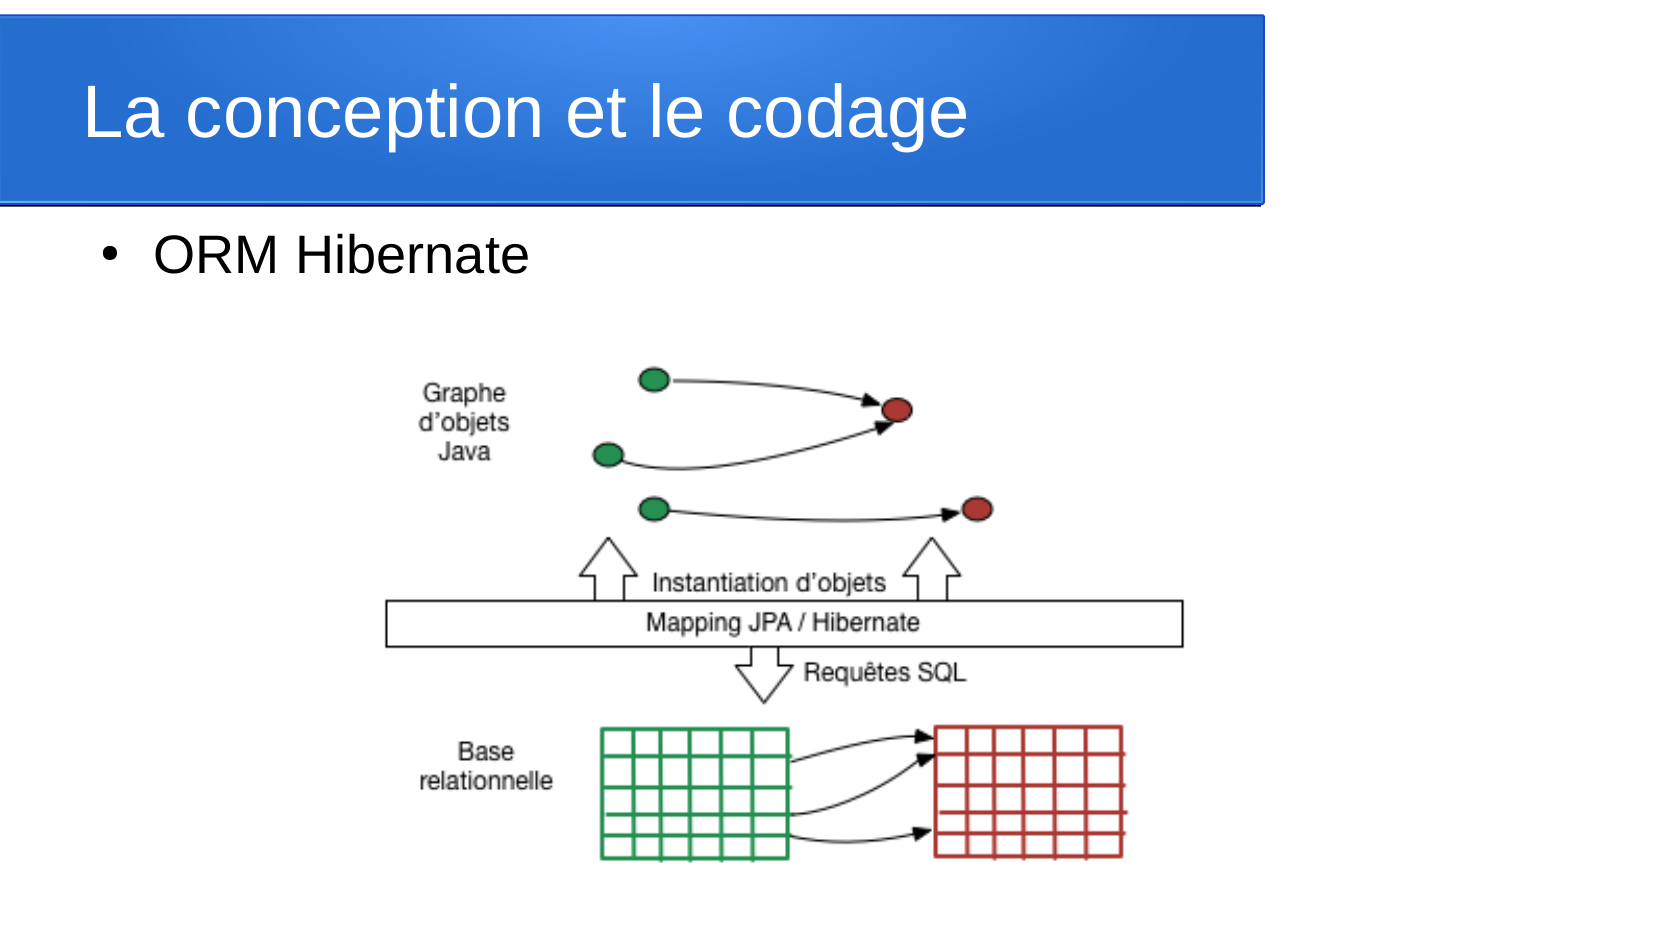

# La conception et le codage
ORM Hibernate